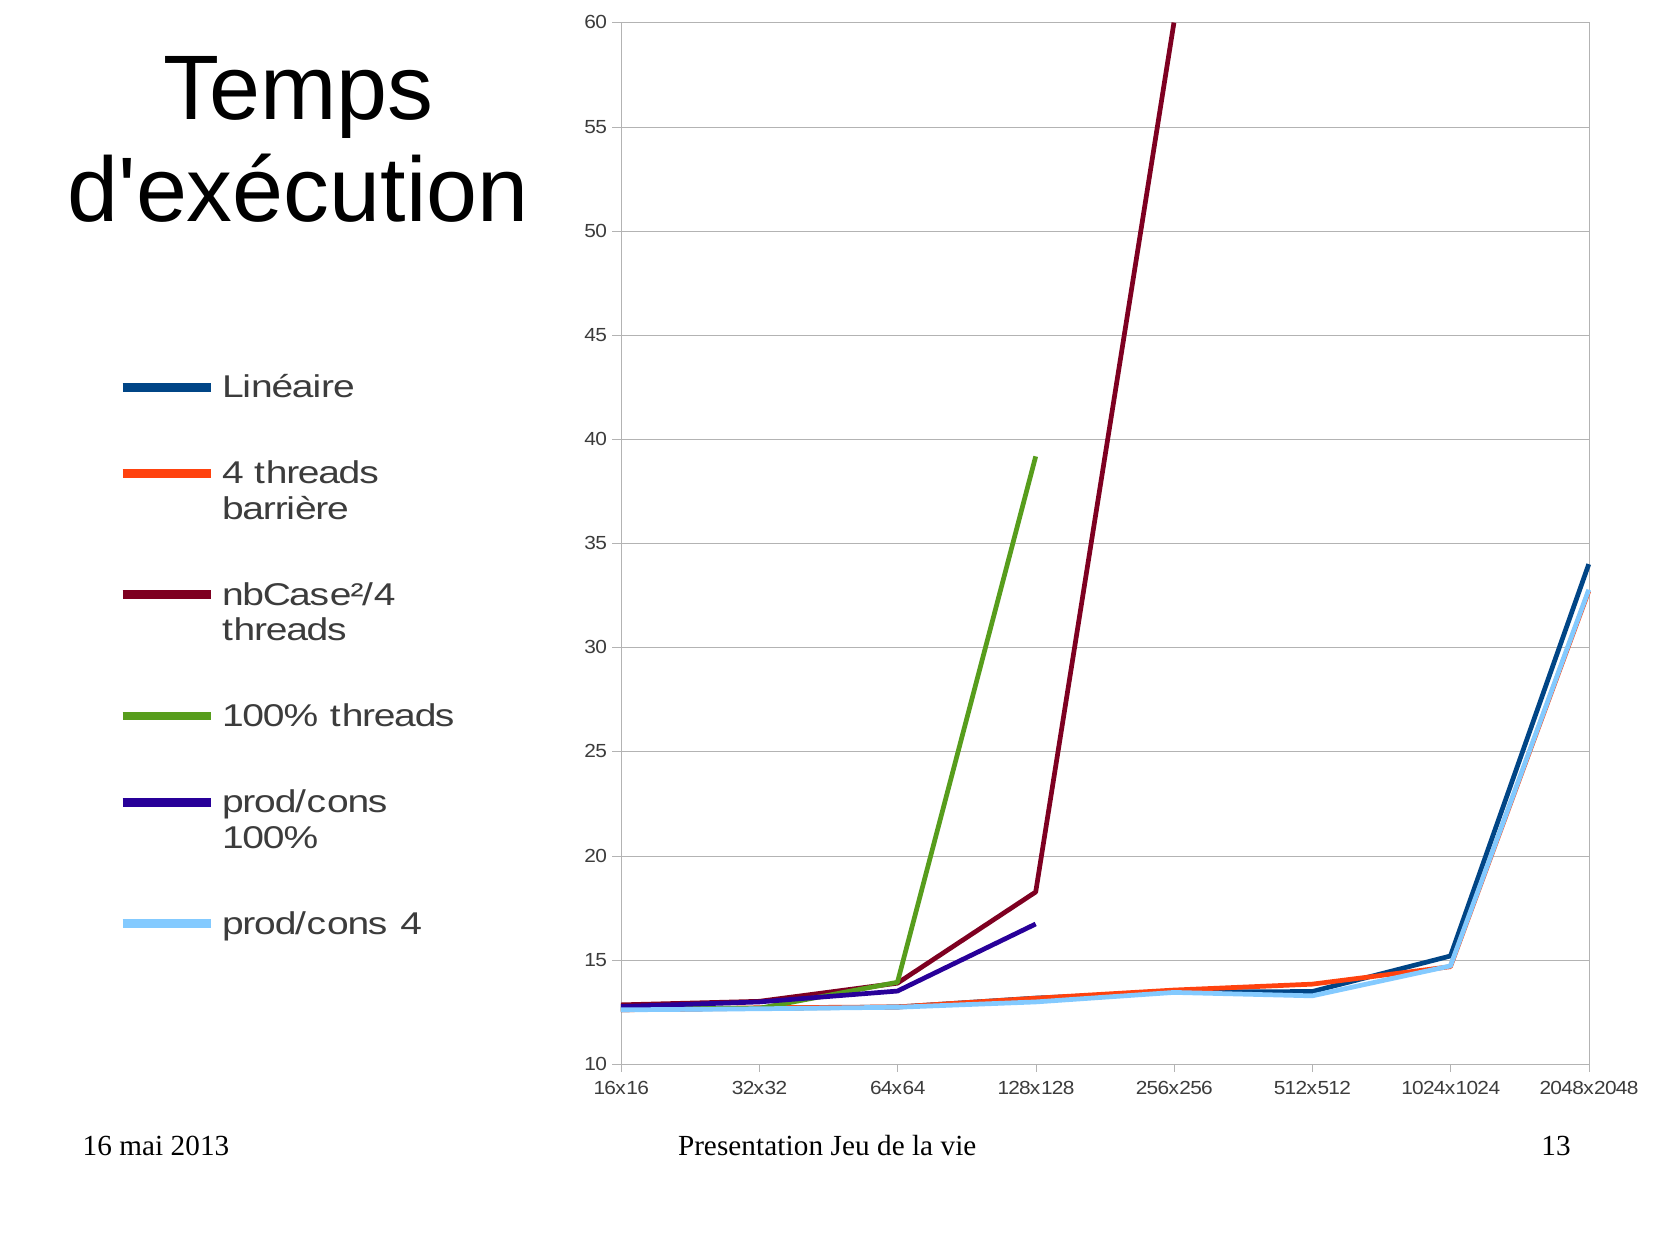

# Temps d'exécution
16 mai 2013
Presentation Jeu de la vie
13